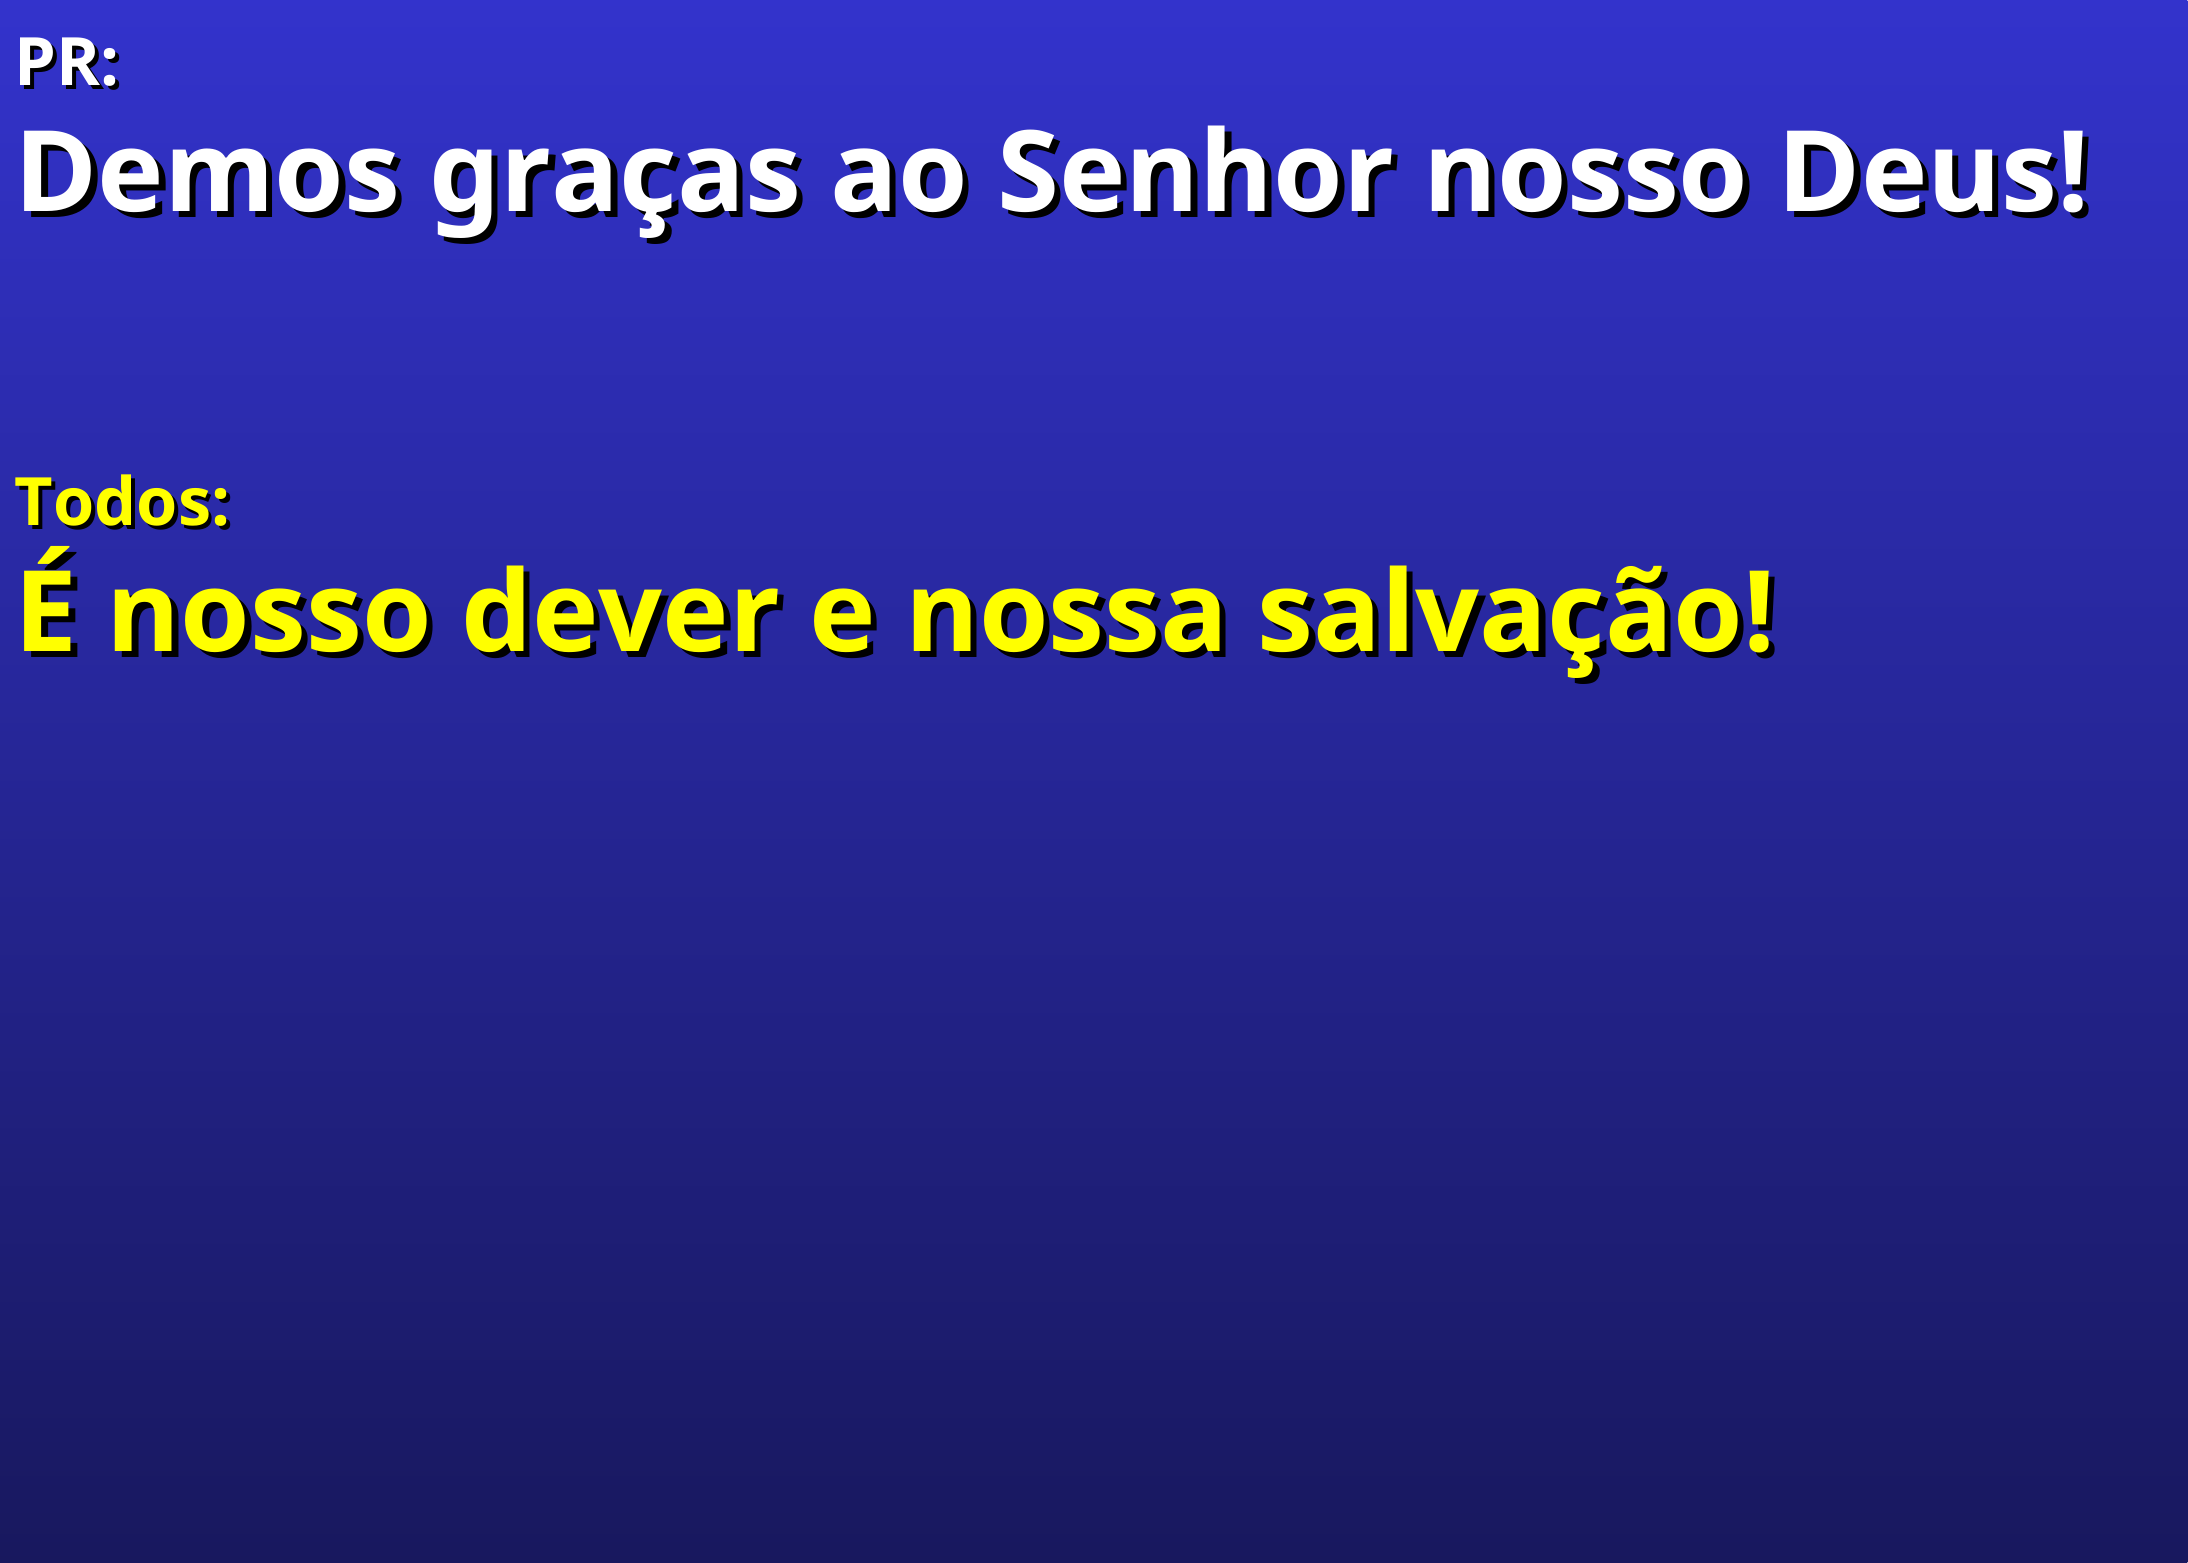

PR:
Demos graças ao Senhor nosso Deus!
Todos:
É nosso dever e nossa salvação!